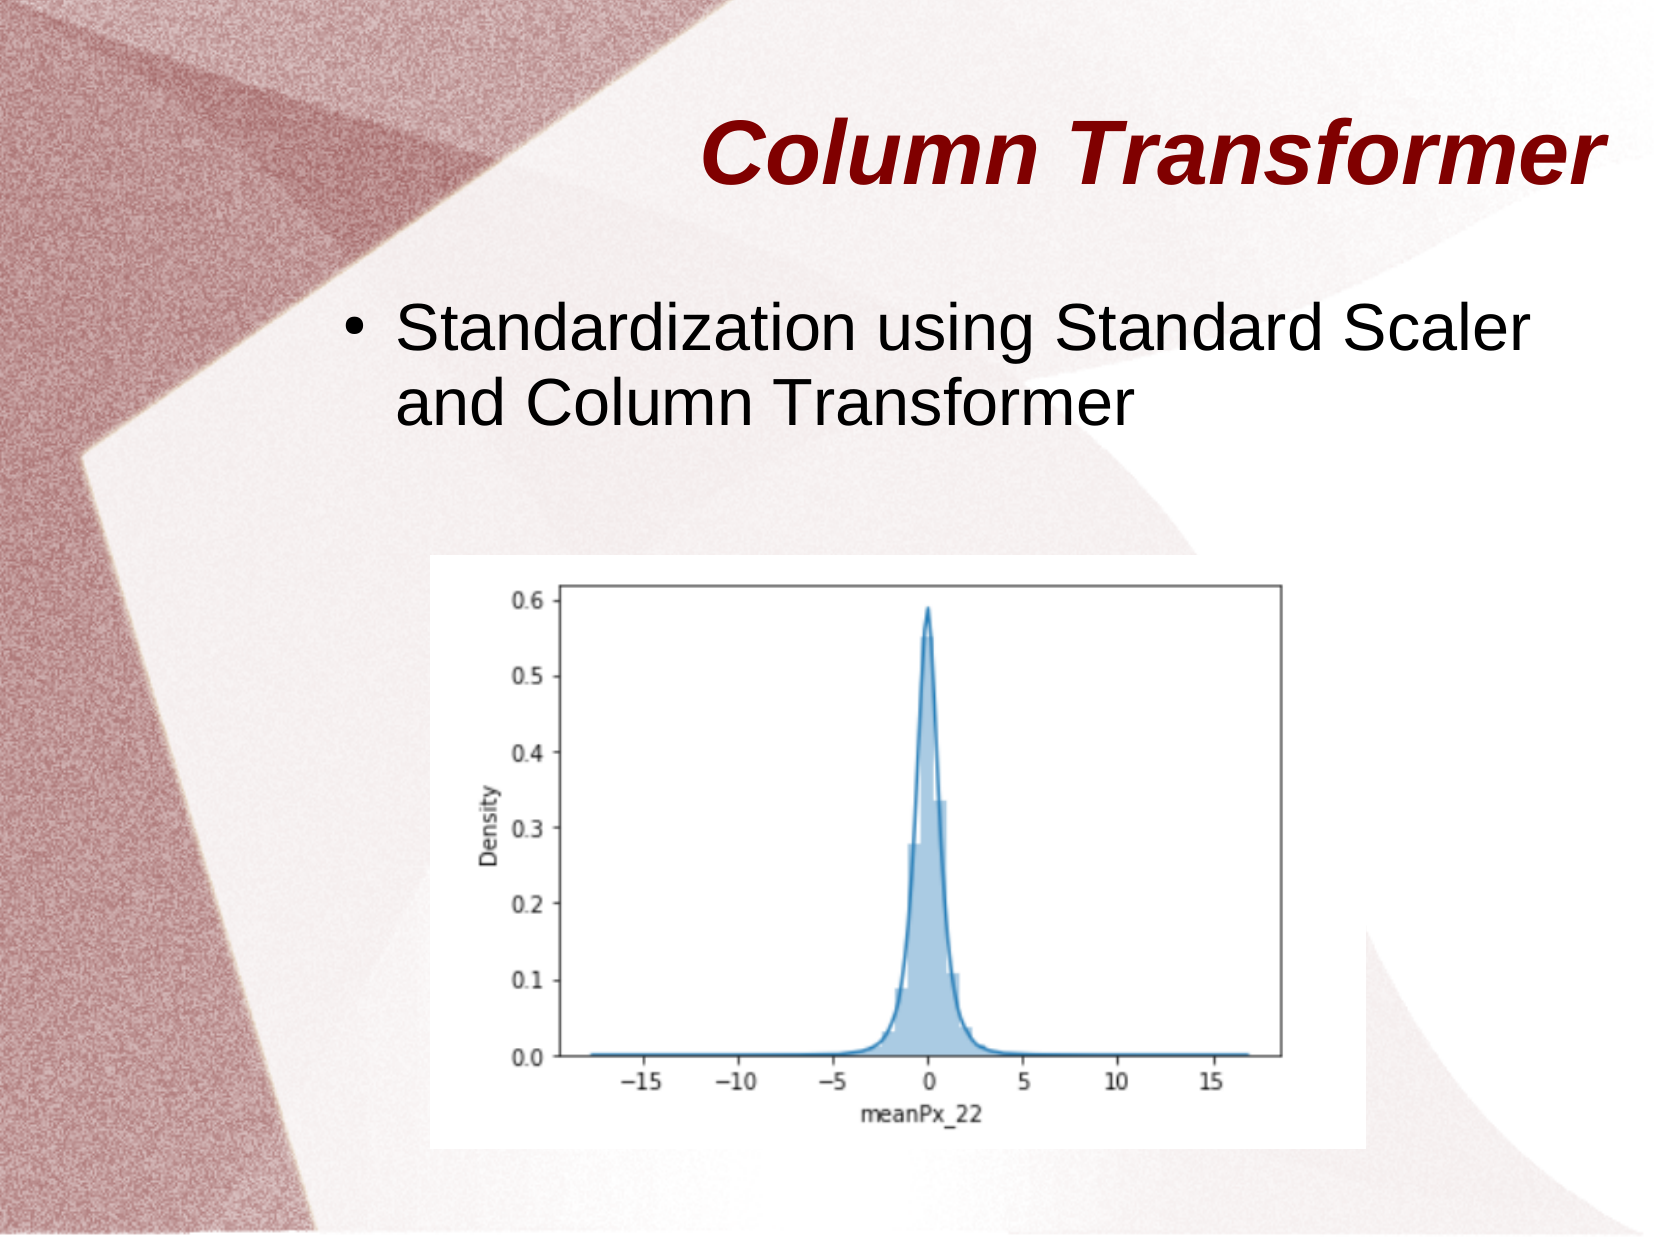

# Column Transformer
Standardization using Standard Scaler and Column Transformer